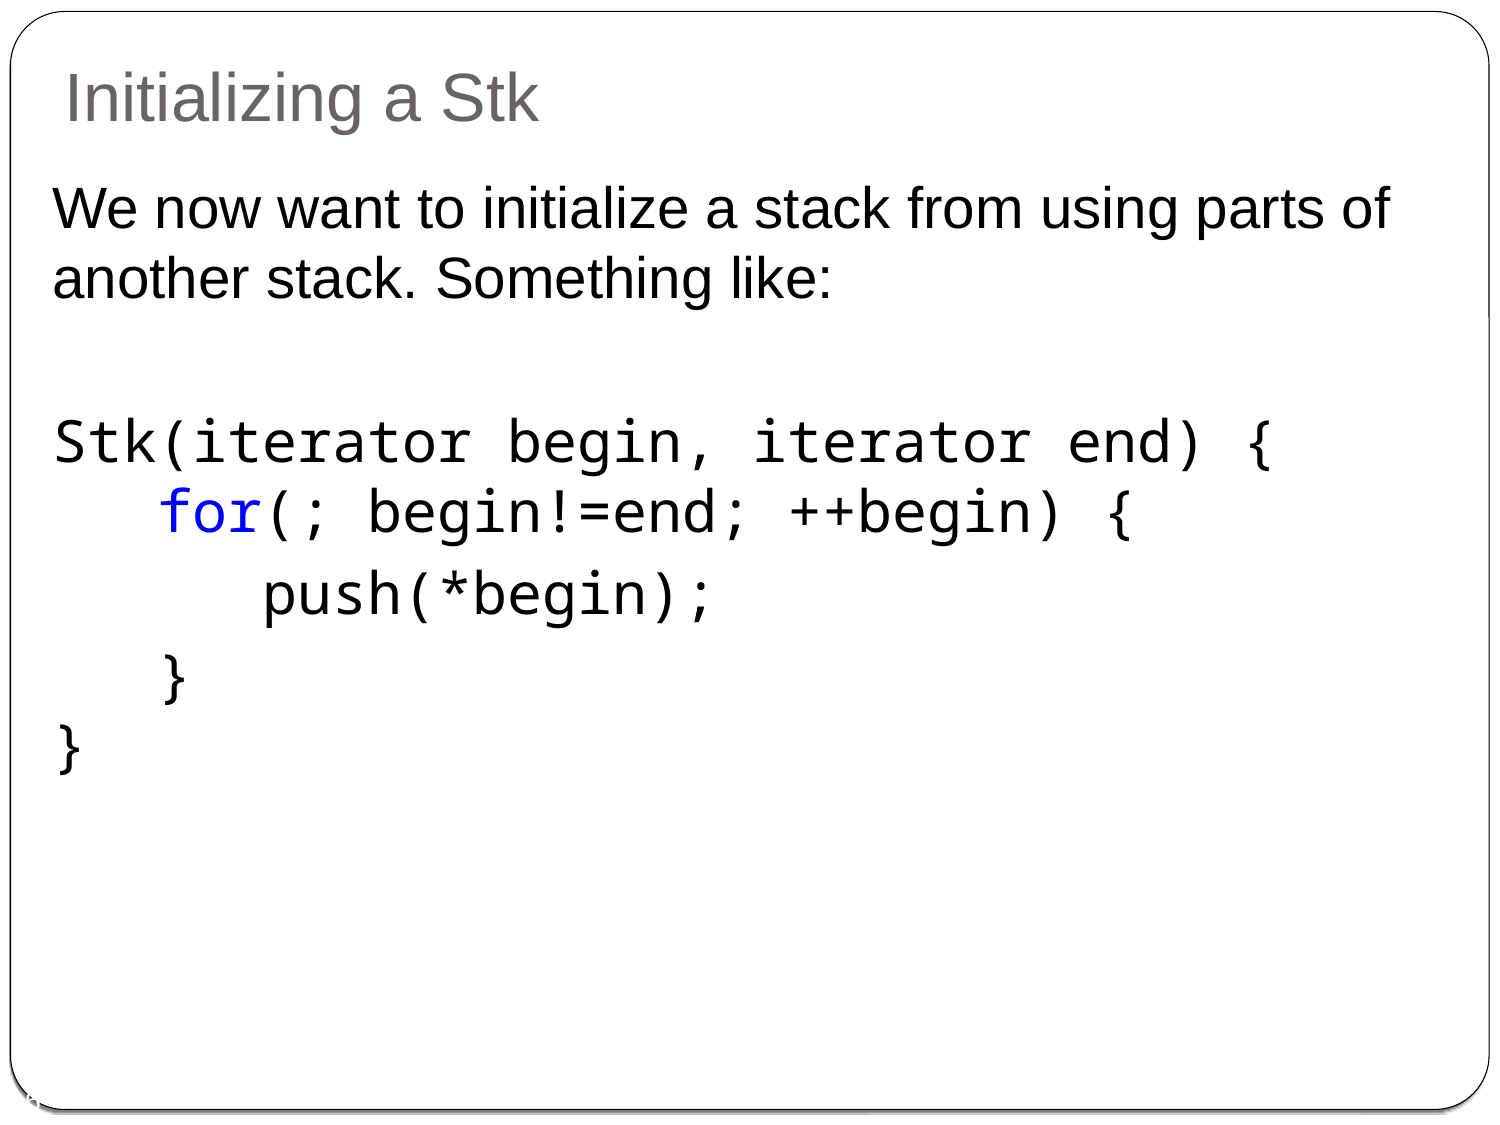

# Initializing a Stk
We now want to initialize a stack from using parts of another stack. Something like:
Stk(iterator begin, iterator end) {
   for(; begin!=end; ++begin) {
 push(*begin);
 }
}